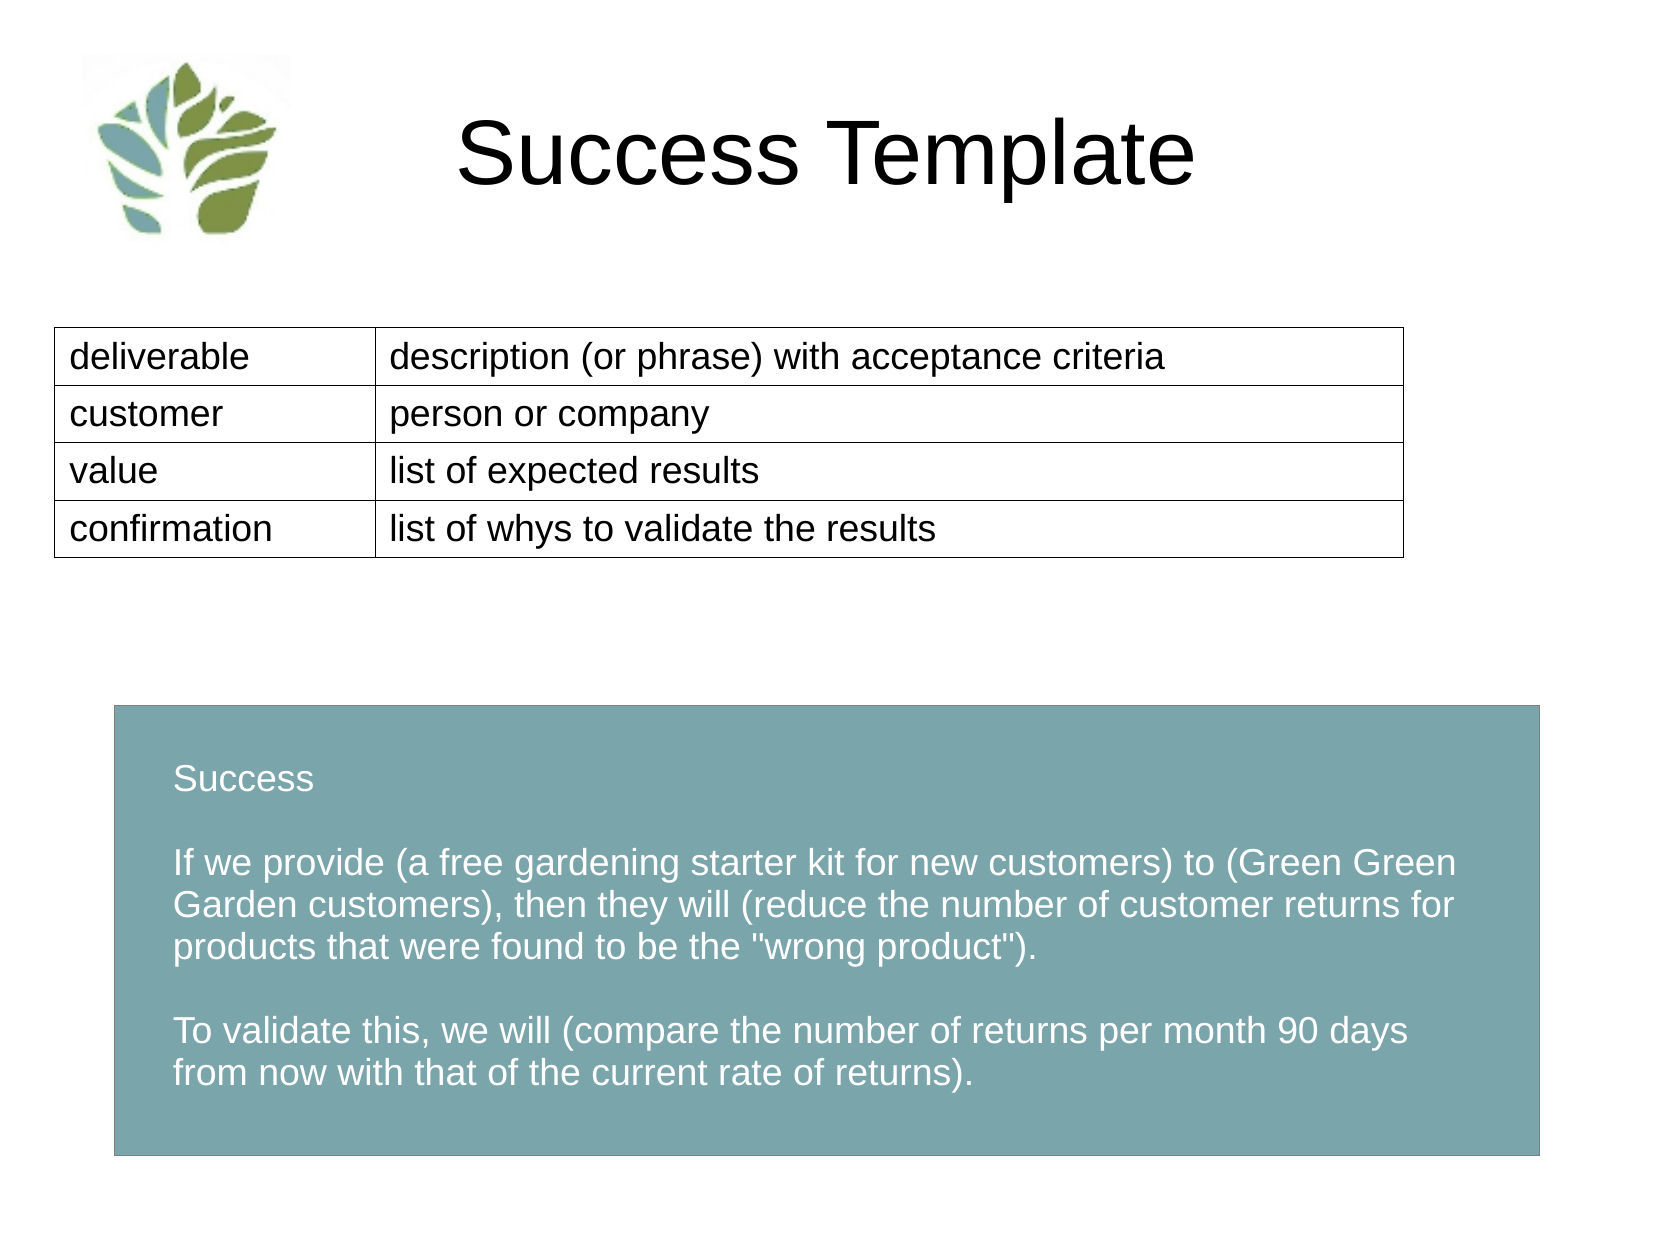

# Success Template
| deliverable | description (or phrase) with acceptance criteria |
| --- | --- |
| customer | person or company |
| value | list of expected results |
| confirmation | list of whys to validate the results |
Success
If we provide (a free gardening starter kit for new customers) to (Green Green Garden customers), then they will (reduce the number of customer returns for products that were found to be the "wrong product").
To validate this, we will (compare the number of returns per month 90 days from now with that of the current rate of returns).